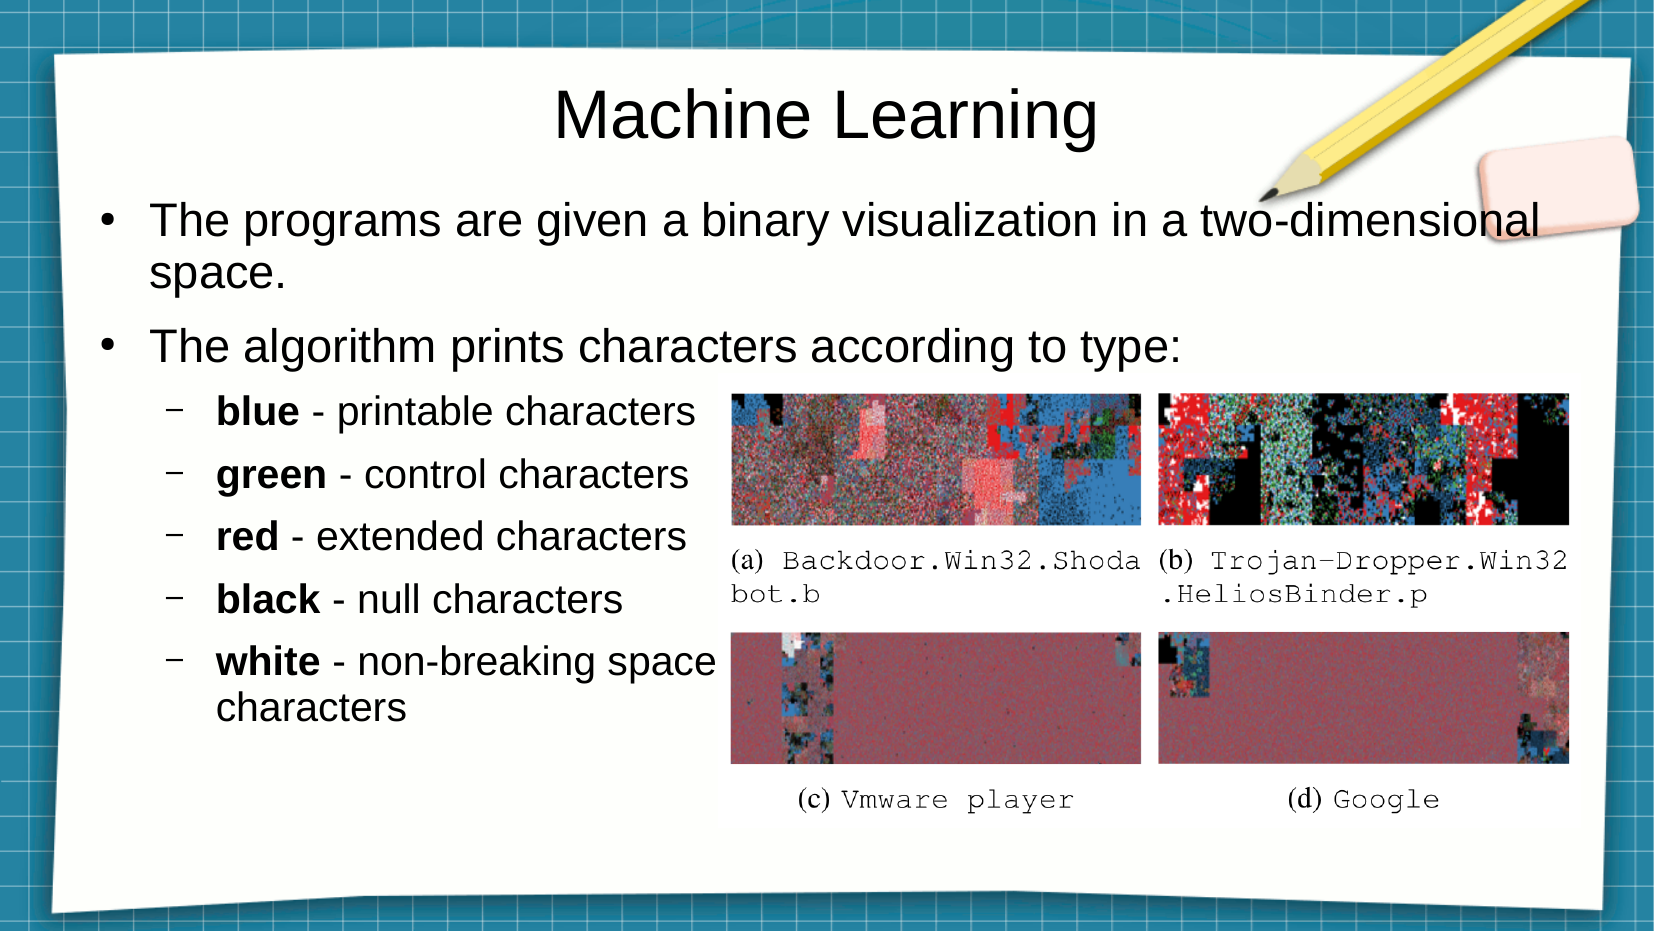

# Machine Learning
The programs are given a binary visualization in a two-dimensional space.
The algorithm prints characters according to type:
blue - printable characters
green - control characters
red - extended characters
black - null characters
white - non-breaking space
characters